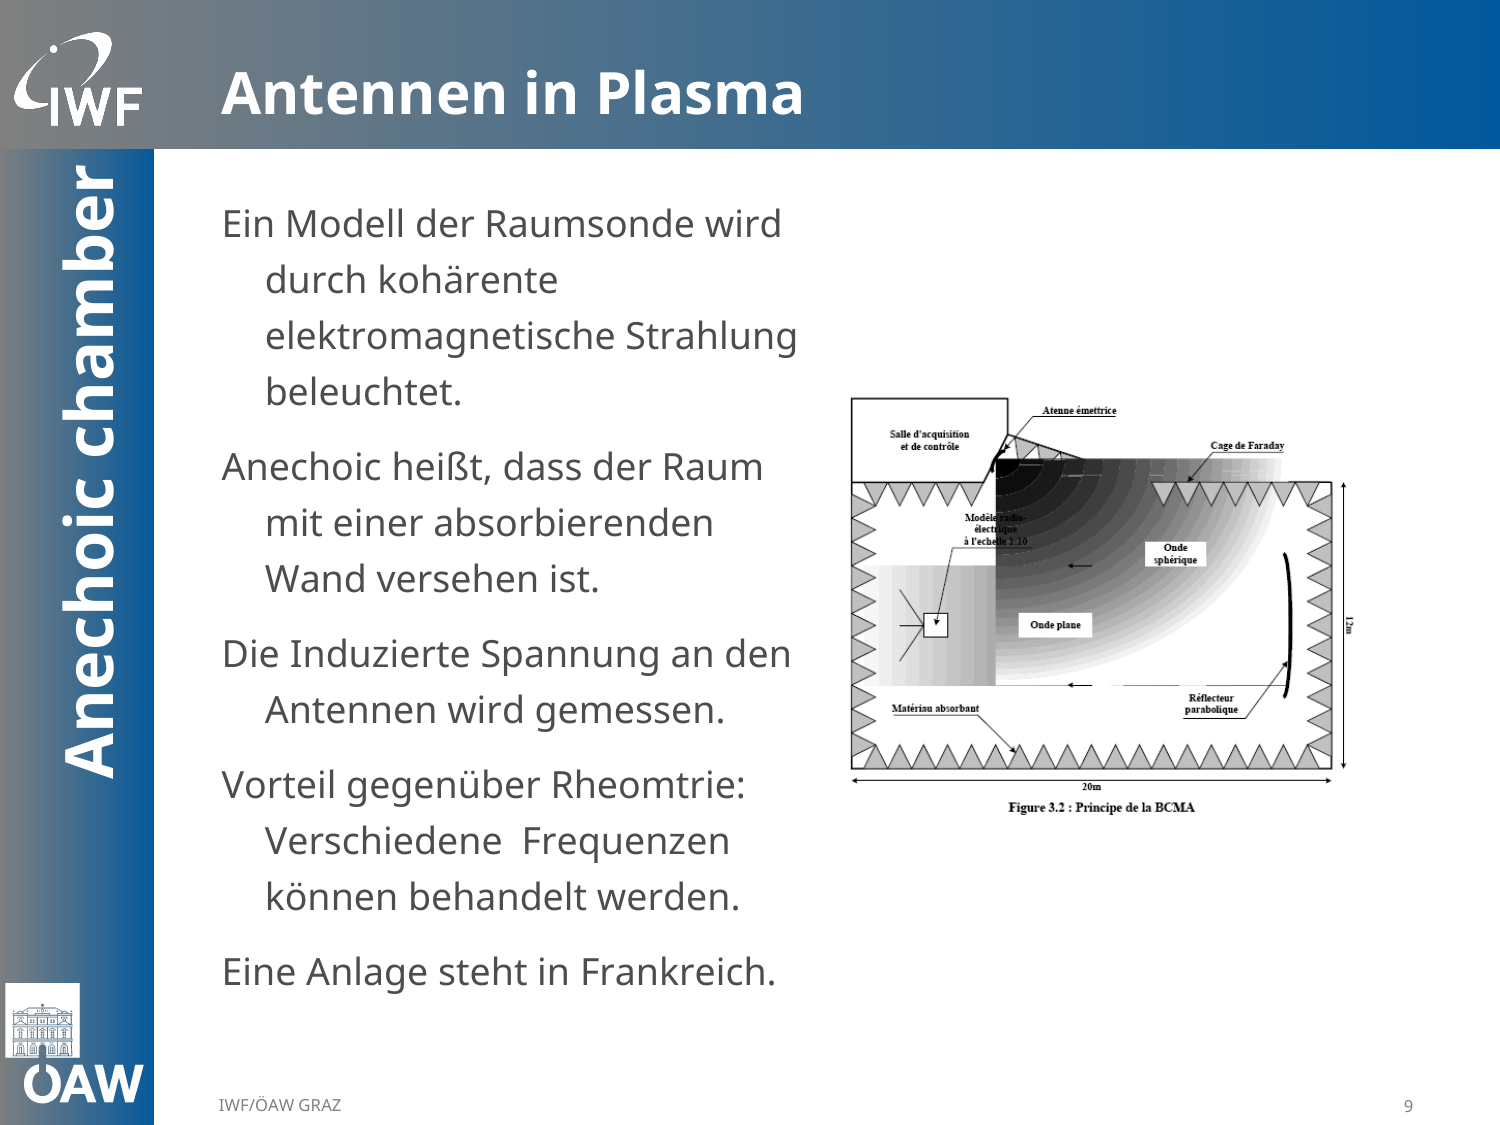

# Antennen in Plasma
Ein Modell der Raumsonde wird durch kohärente elektromagnetische Strahlung beleuchtet.
Anechoic heißt, dass der Raum mit einer absorbierenden Wand versehen ist.
Die Induzierte Spannung an den Antennen wird gemessen.
Vorteil gegenüber Rheomtrie: Verschiedene 	Frequenzen können behandelt werden.
Eine Anlage steht in Frankreich.
Anechoic chamber
IWF/ÖAW GRAZ
9